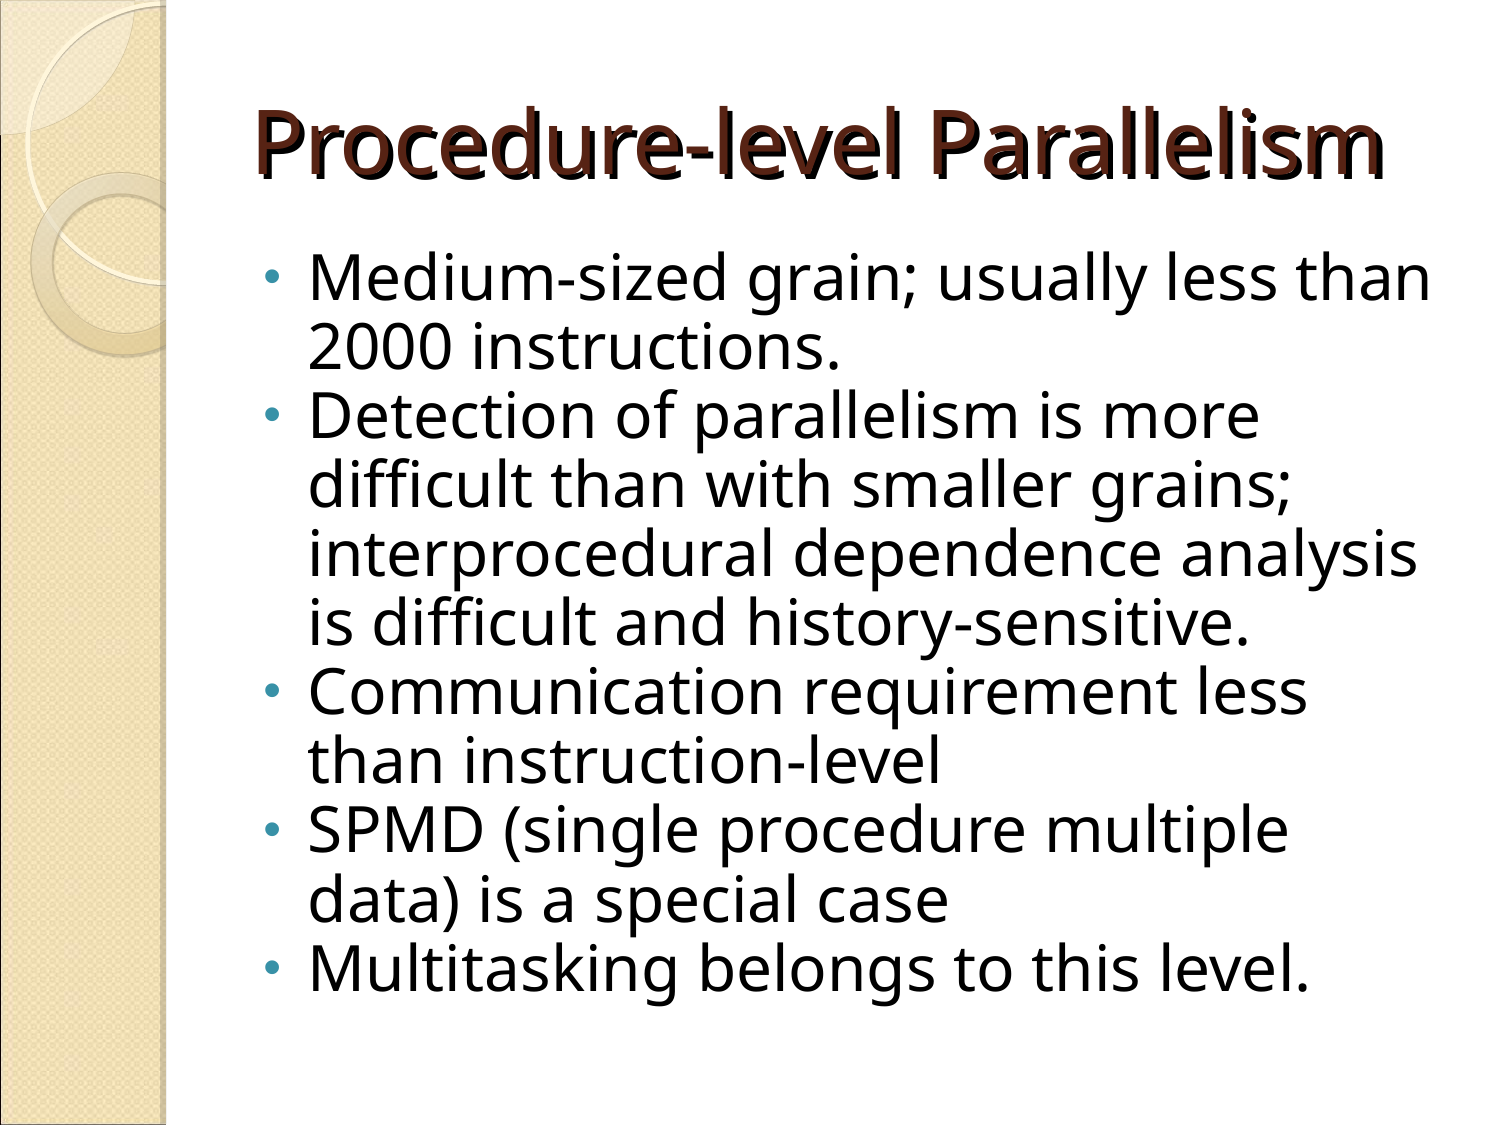

# Procedure-level Parallelism
Medium-sized grain; usually less than 2000 instructions.
Detection of parallelism is more difficult than with smaller grains; interprocedural dependence analysis is difficult and history-sensitive.
Communication requirement less than instruction-level
SPMD (single procedure multiple data) is a special case
Multitasking belongs to this level.